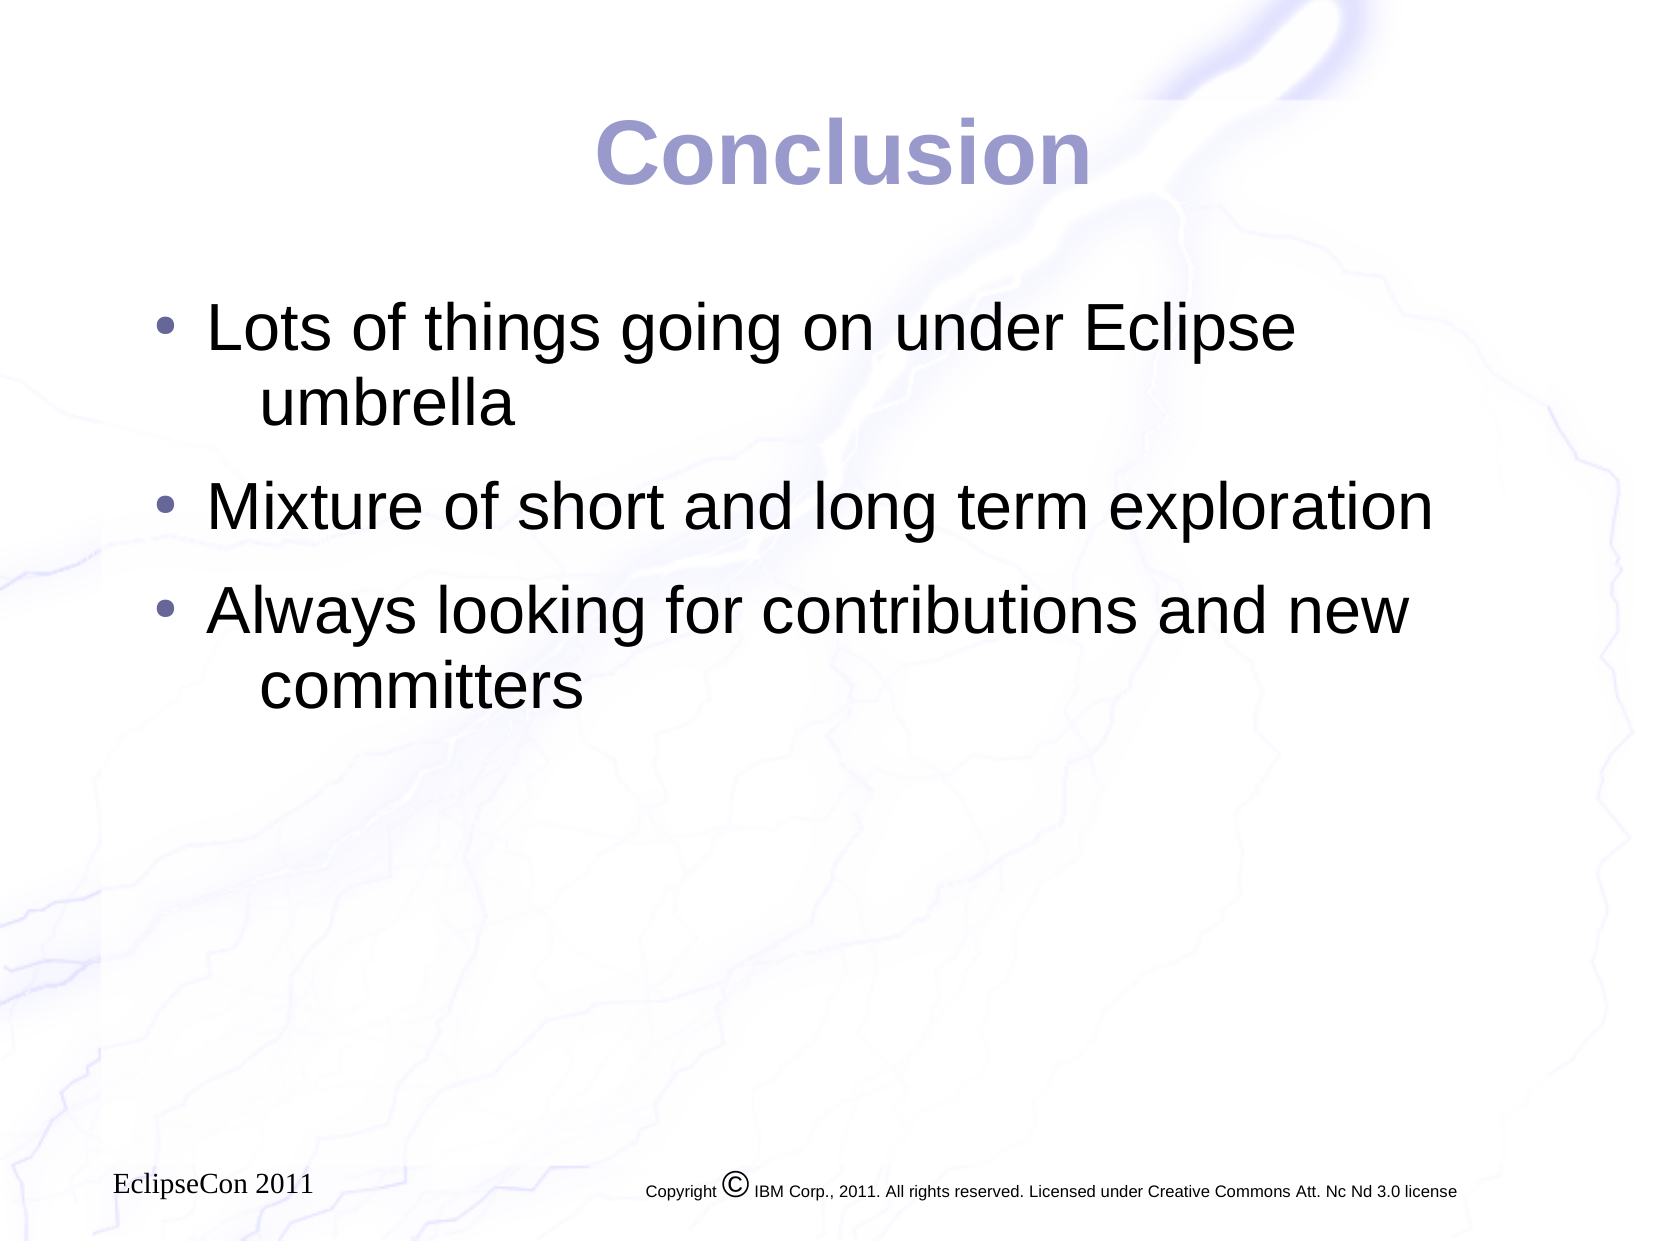

# Conclusion
Lots of things going on under Eclipse umbrella
Mixture of short and long term exploration
Always looking for contributions and new committers